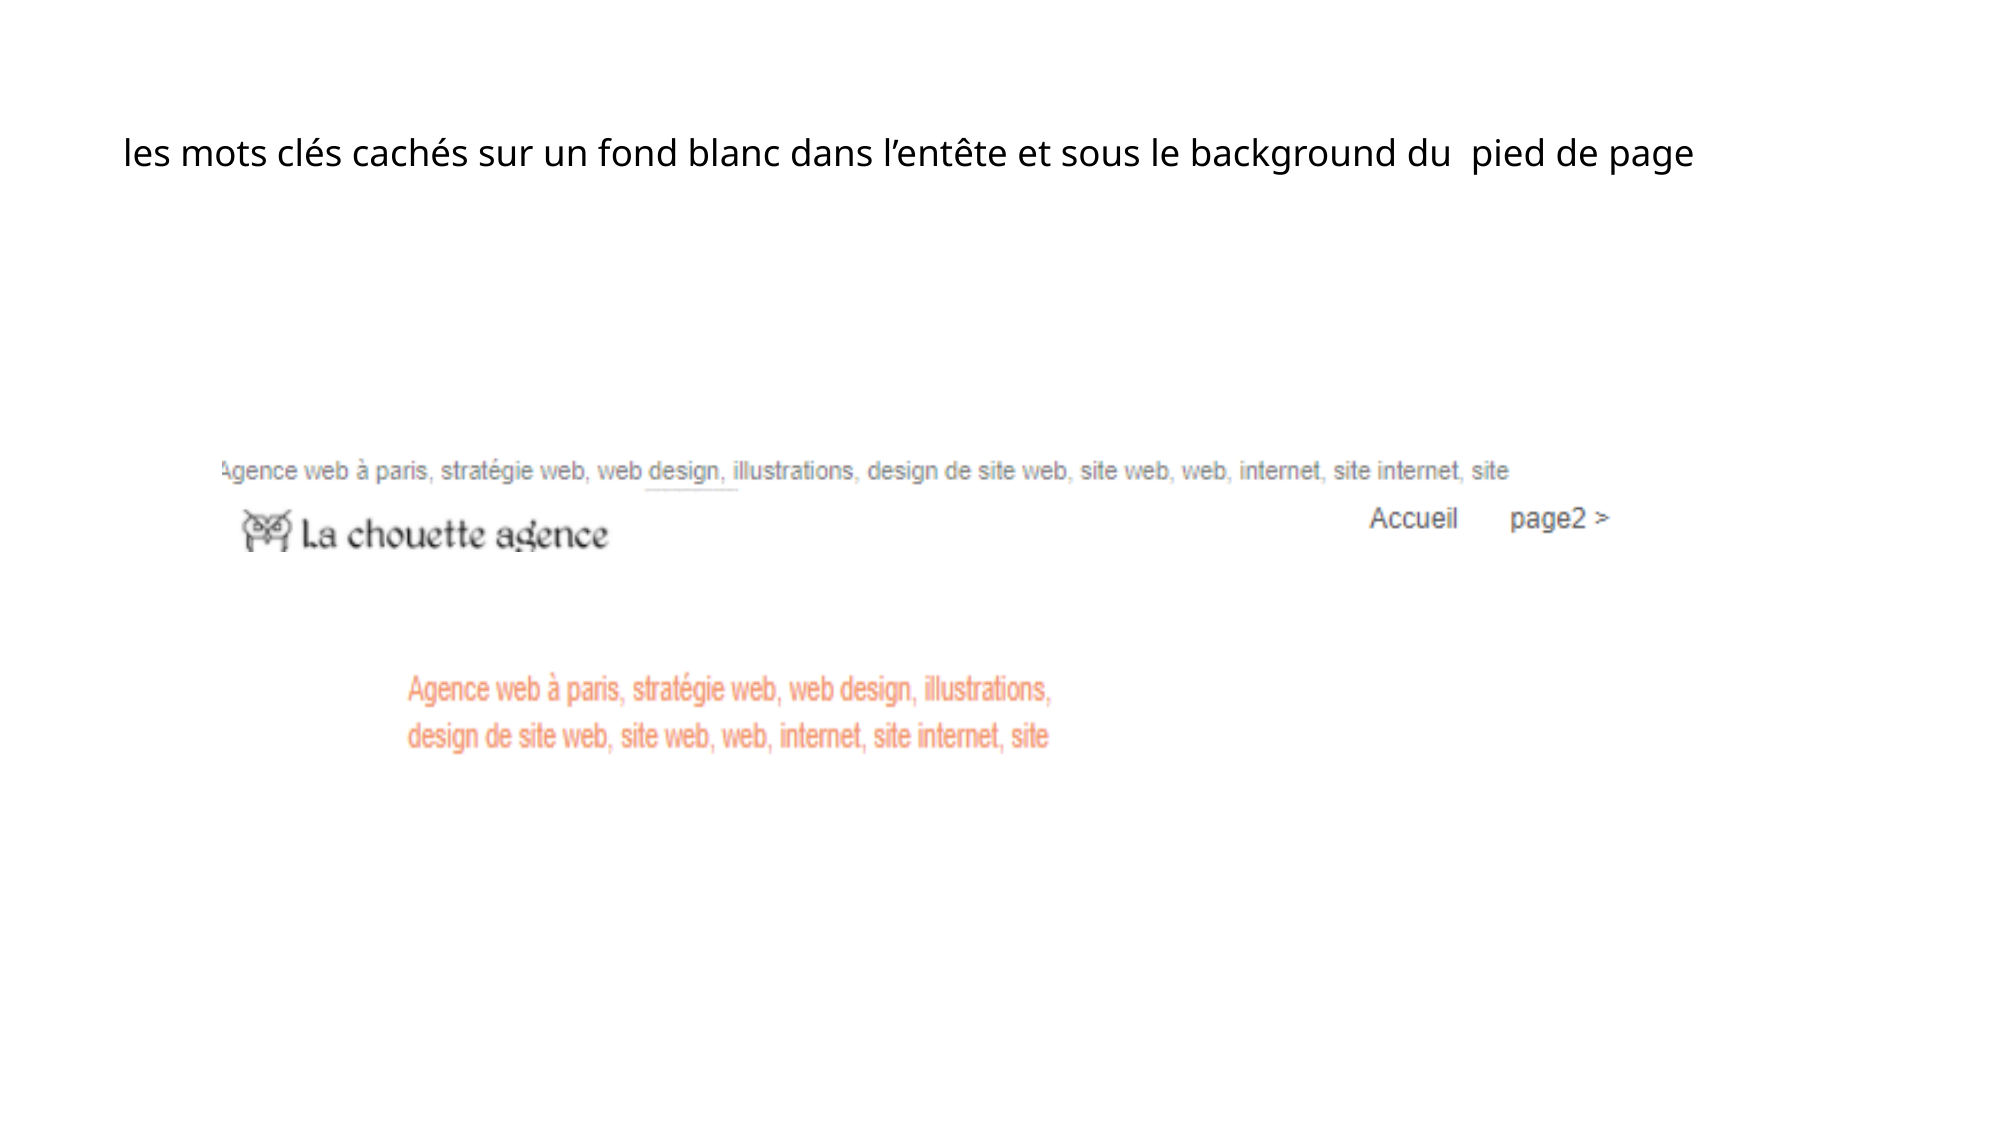

# les mots clés cachés sur un fond blanc dans l’entête et sous le background du pied de page